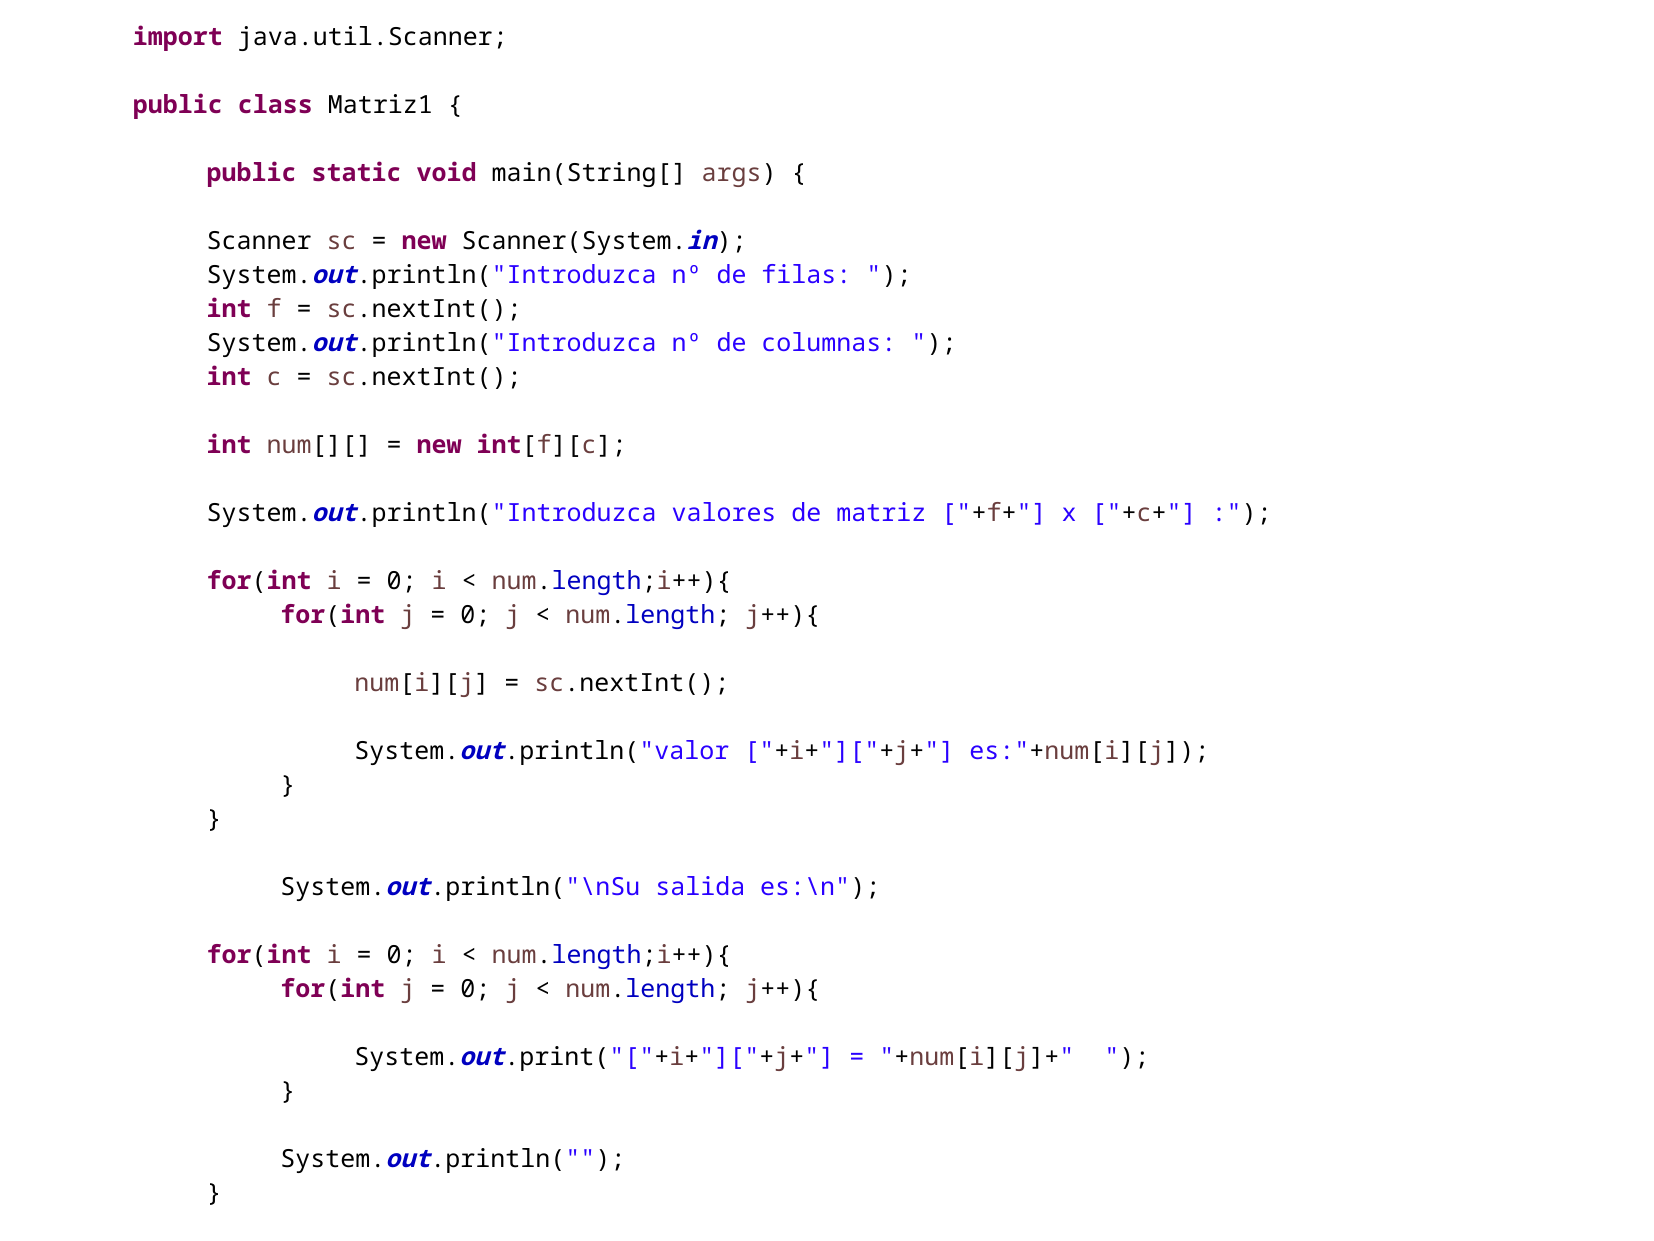

import java.util.Scanner;
public class Matriz1 {
	public static void main(String[] args) {
	Scanner sc = new Scanner(System.in);
	System.out.println("Introduzca nº de filas: ");
	int f = sc.nextInt();
	System.out.println("Introduzca nº de columnas: ");
	int c = sc.nextInt();
	int num[][] = new int[f][c];
	System.out.println("Introduzca valores de matriz ["+f+"] x ["+c+"] :");
	for(int i = 0; i < num.length;i++){
		for(int j = 0; j < num.length; j++){
			num[i][j] = sc.nextInt();
			System.out.println("valor ["+i+"]["+j+"] es:"+num[i][j]);
		}
	}
		System.out.println("\nSu salida es:\n");
	for(int i = 0; i < num.length;i++){
		for(int j = 0; j < num.length; j++){
			System.out.print("["+i+"]["+j+"] = "+num[i][j]+" ");
		}
		System.out.println("");
	}
		sc.close();
	}
}